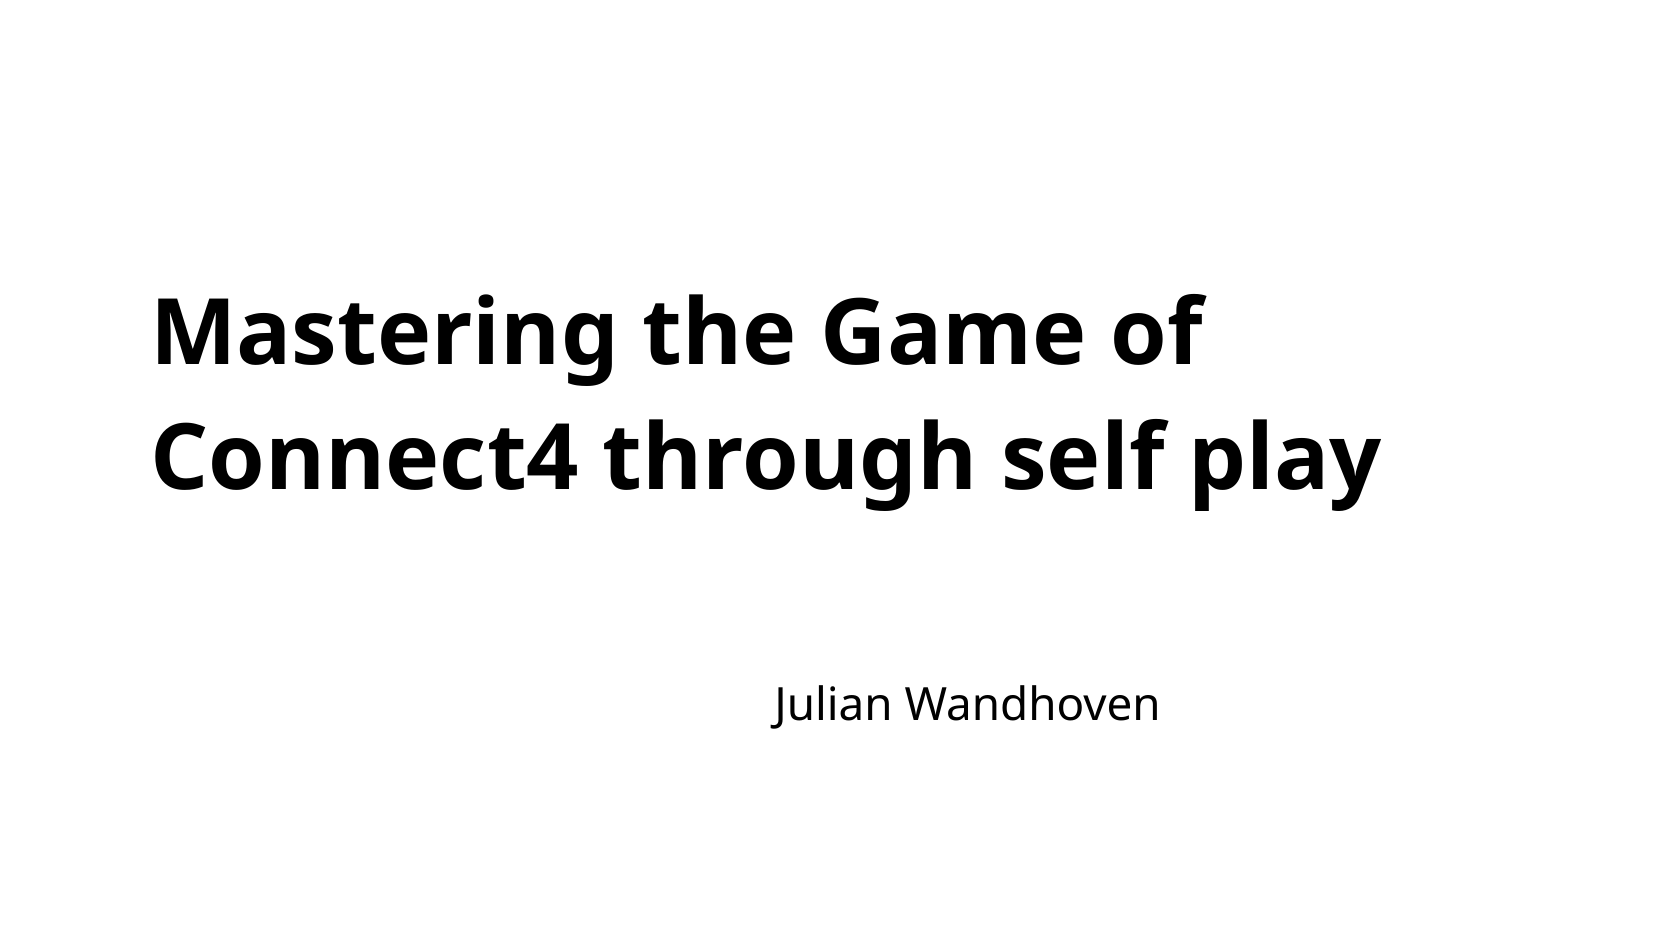

# Mastering the Game of Connect4 through self play
Julian Wandhoven